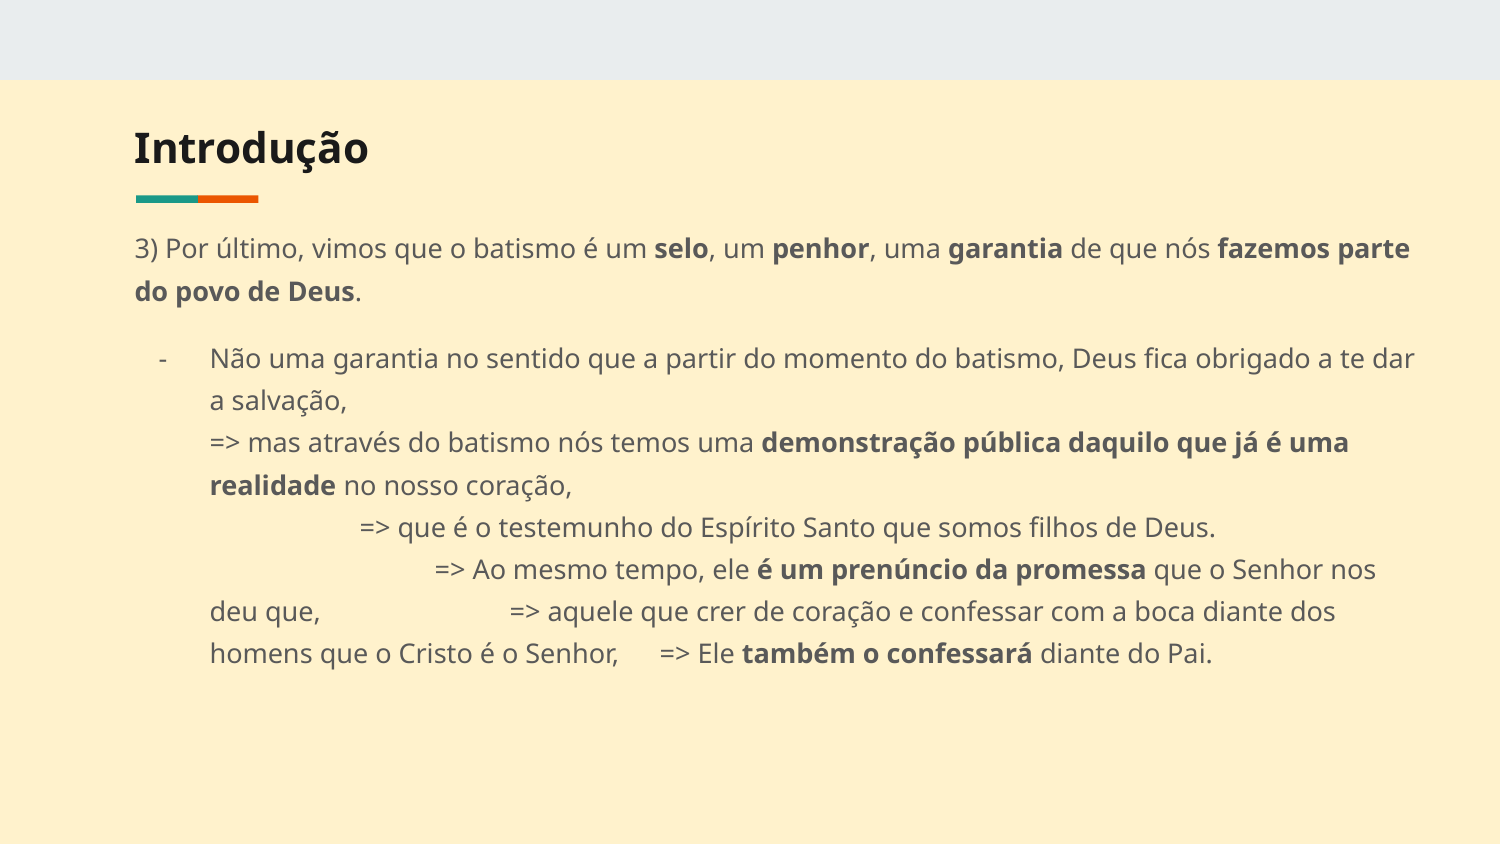

# Introdução
3) Por último, vimos que o batismo é um selo, um penhor, uma garantia de que nós fazemos parte do povo de Deus.
Não uma garantia no sentido que a partir do momento do batismo, Deus fica obrigado a te dar a salvação, 															=> mas através do batismo nós temos uma demonstração pública daquilo que já é uma realidade no nosso coração, 														=> que é o testemunho do Espírito Santo que somos filhos de Deus. 						=> Ao mesmo tempo, ele é um prenúncio da promessa que o Senhor nos deu que, 			=> aquele que crer de coração e confessar com a boca diante dos homens que o Cristo é o Senhor, 	=> Ele também o confessará diante do Pai.